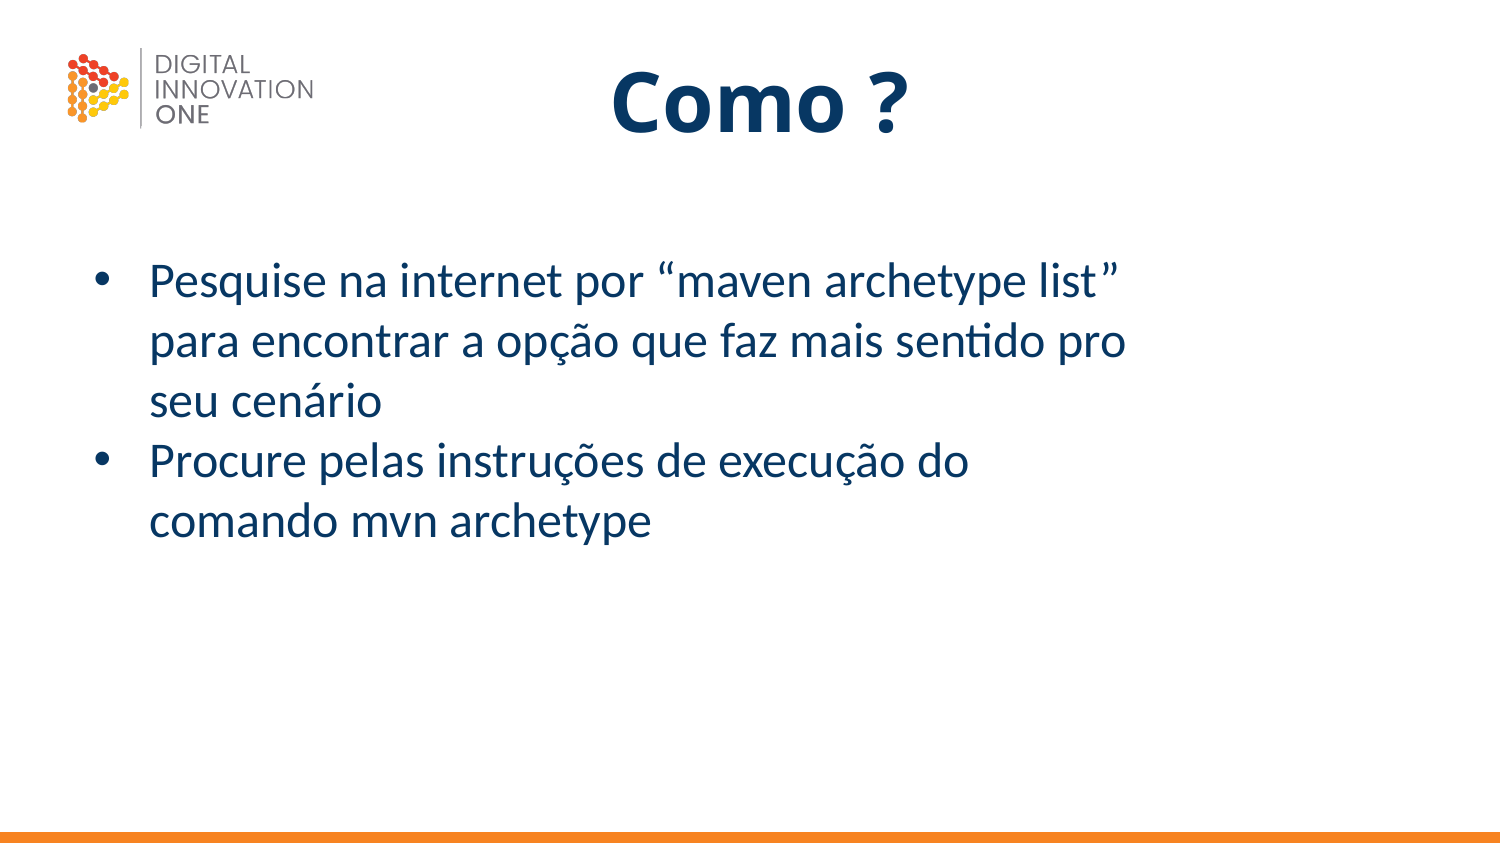

# Como ?
Pesquise na internet por “maven archetype list” para encontrar a opção que faz mais sentido pro seu cenário
Procure pelas instruções de execução do comando mvn archetype